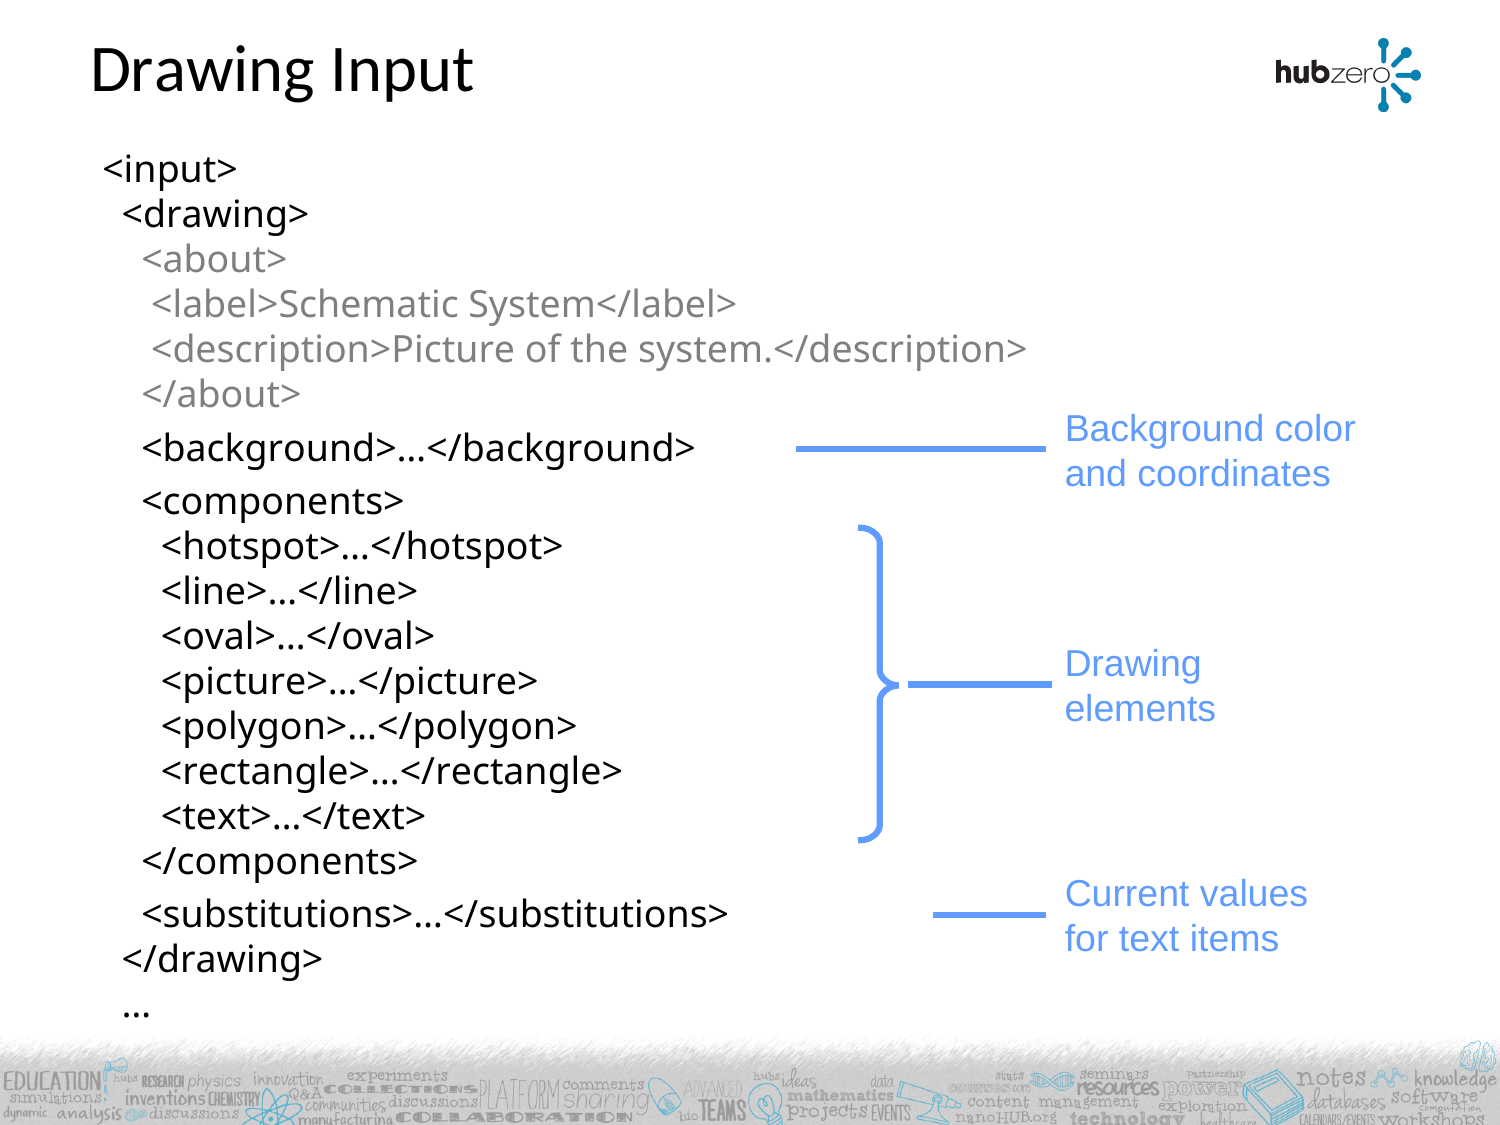

Drawing Input
<input>
 <drawing>
 <about>
 <label>Schematic System</label>
 <description>Picture of the system.</description>
 </about>
 <background>…</background>
 <components>
 <hotspot>…</hotspot>
 <line>…</line>
 <oval>…</oval>
 <picture>…</picture>
 <polygon>…</polygon>
 <rectangle>…</rectangle>
 <text>…</text>
 </components>
 <substitutions>…</substitutions>
 </drawing>
 …
Background color
and coordinates
Drawing
elements
Current values
for text items